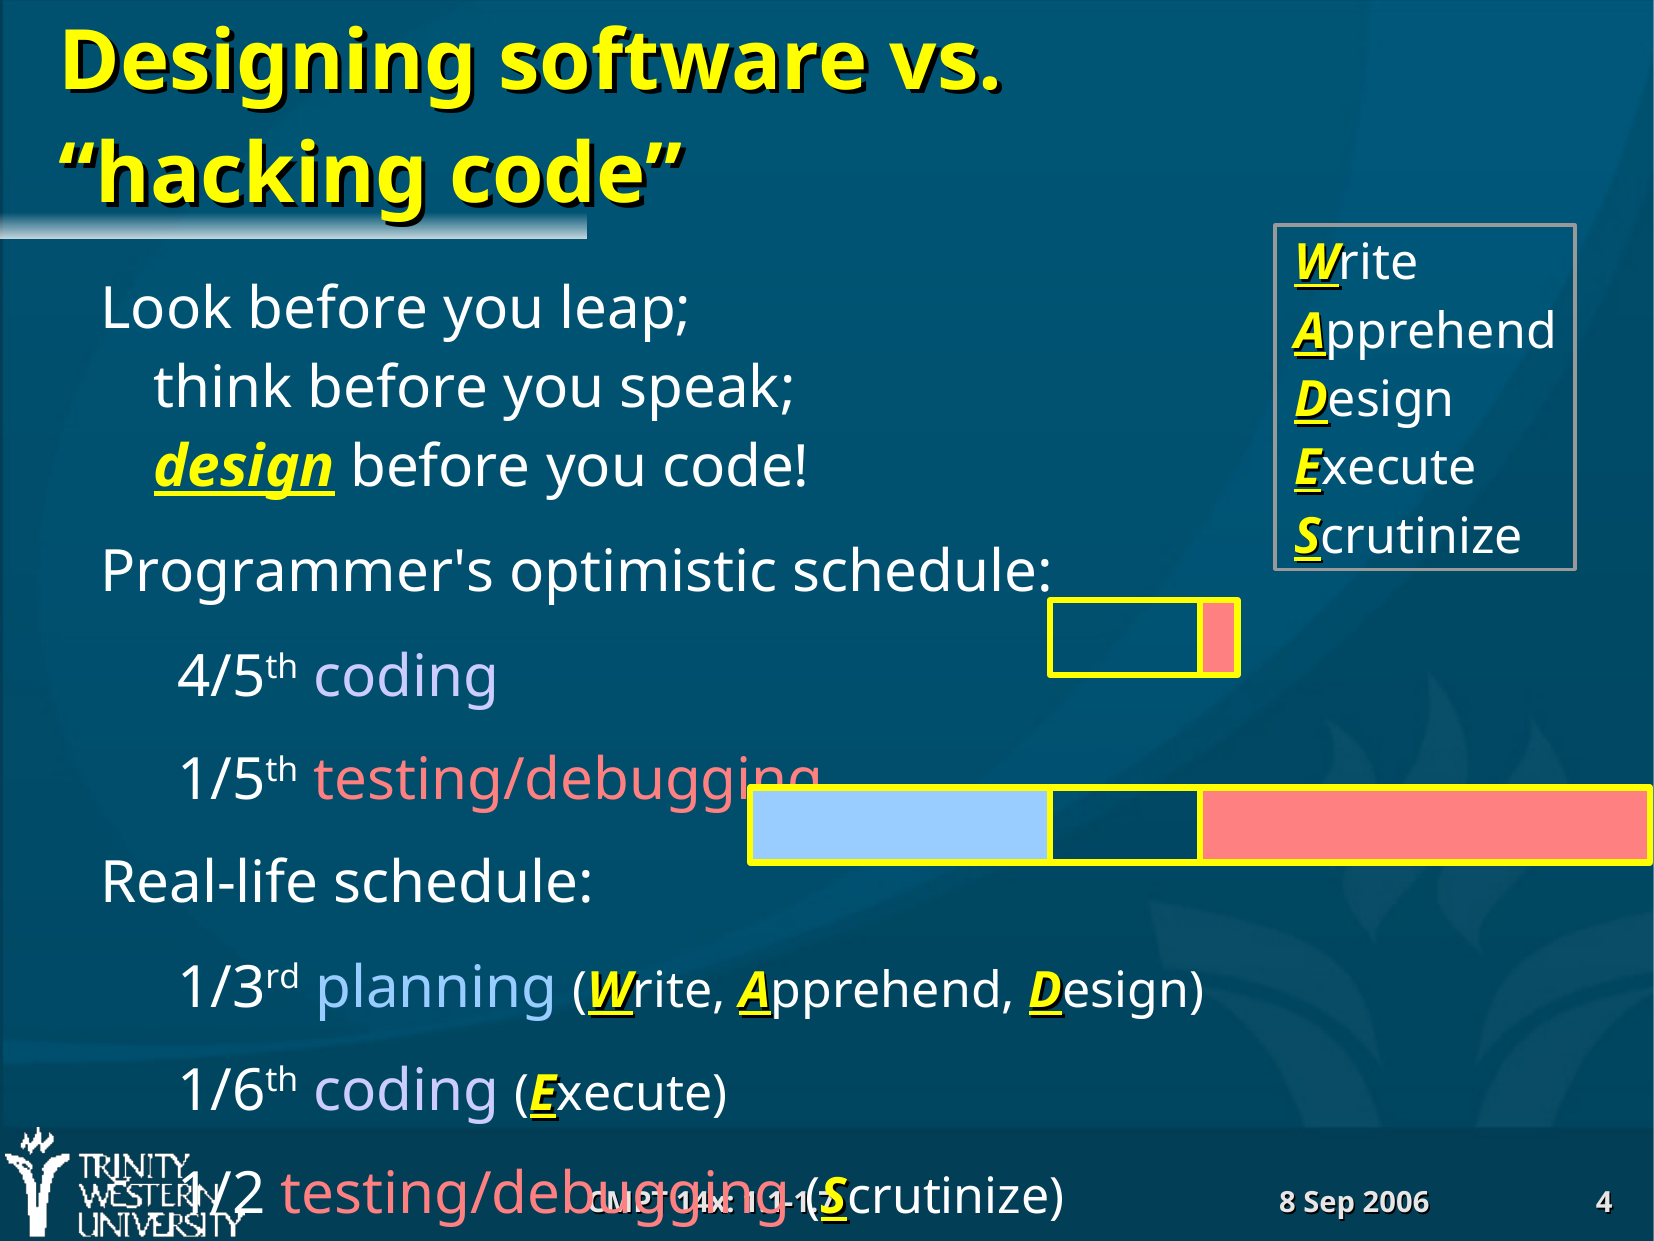

# Designing software vs. “hacking code”
Write
Apprehend
Design
Execute
Scrutinize
Look before you leap;
think before you speak;
design before you code!
Programmer's optimistic schedule:
4/5th coding
1/5th testing/debugging
Real-life schedule:
1/3rd planning (Write, Apprehend, Design)
1/6th coding (Execute)
1/2 testing/debugging (Scrutinize)
CMPT 14x: 1.1-1.7
8 Sep 2006
4